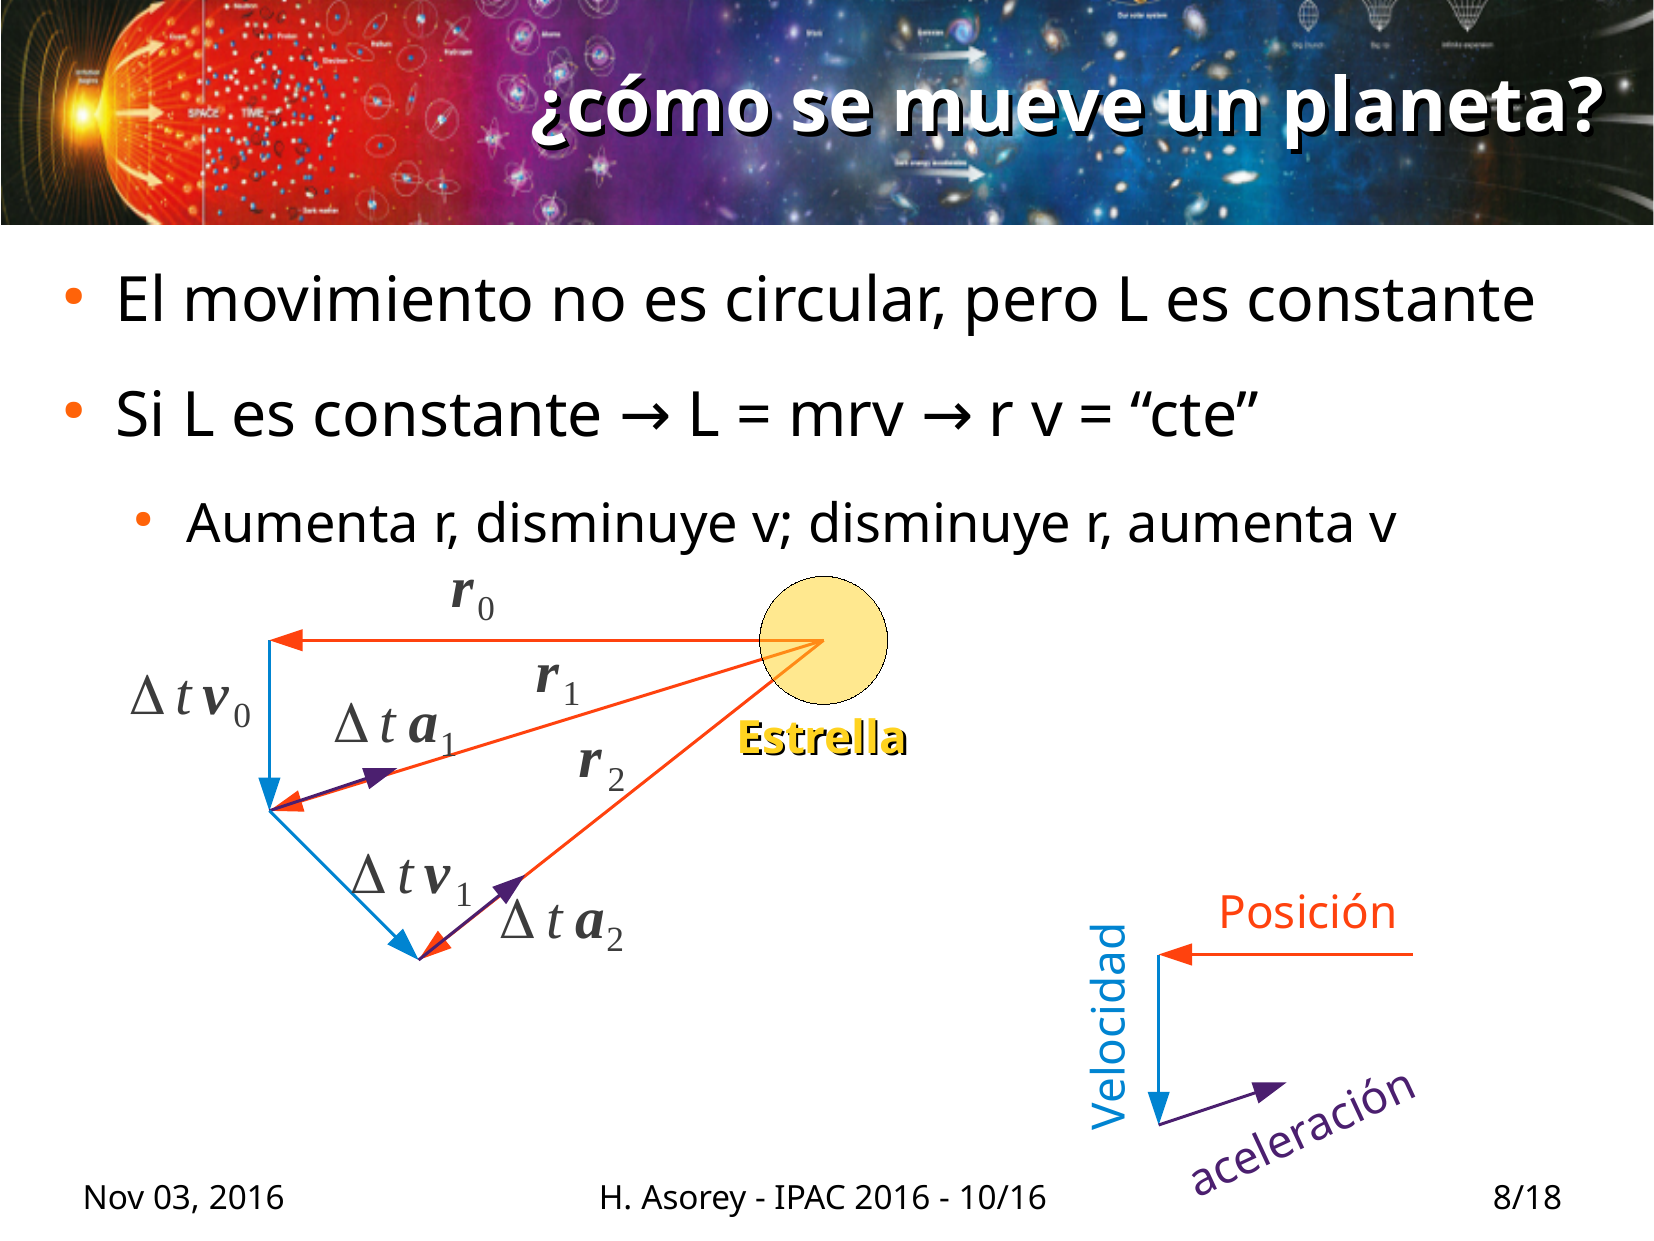

# ¿cómo se mueve un planeta?
El movimiento no es circular, pero L es constante
Si L es constante → L = mrv → r v = “cte”
Aumenta r, disminuye v; disminuye r, aumenta v
Estrella
Posición
Velocidad
aceleración
Nov 03, 2016
H. Asorey - IPAC 2016 - 10/16
8